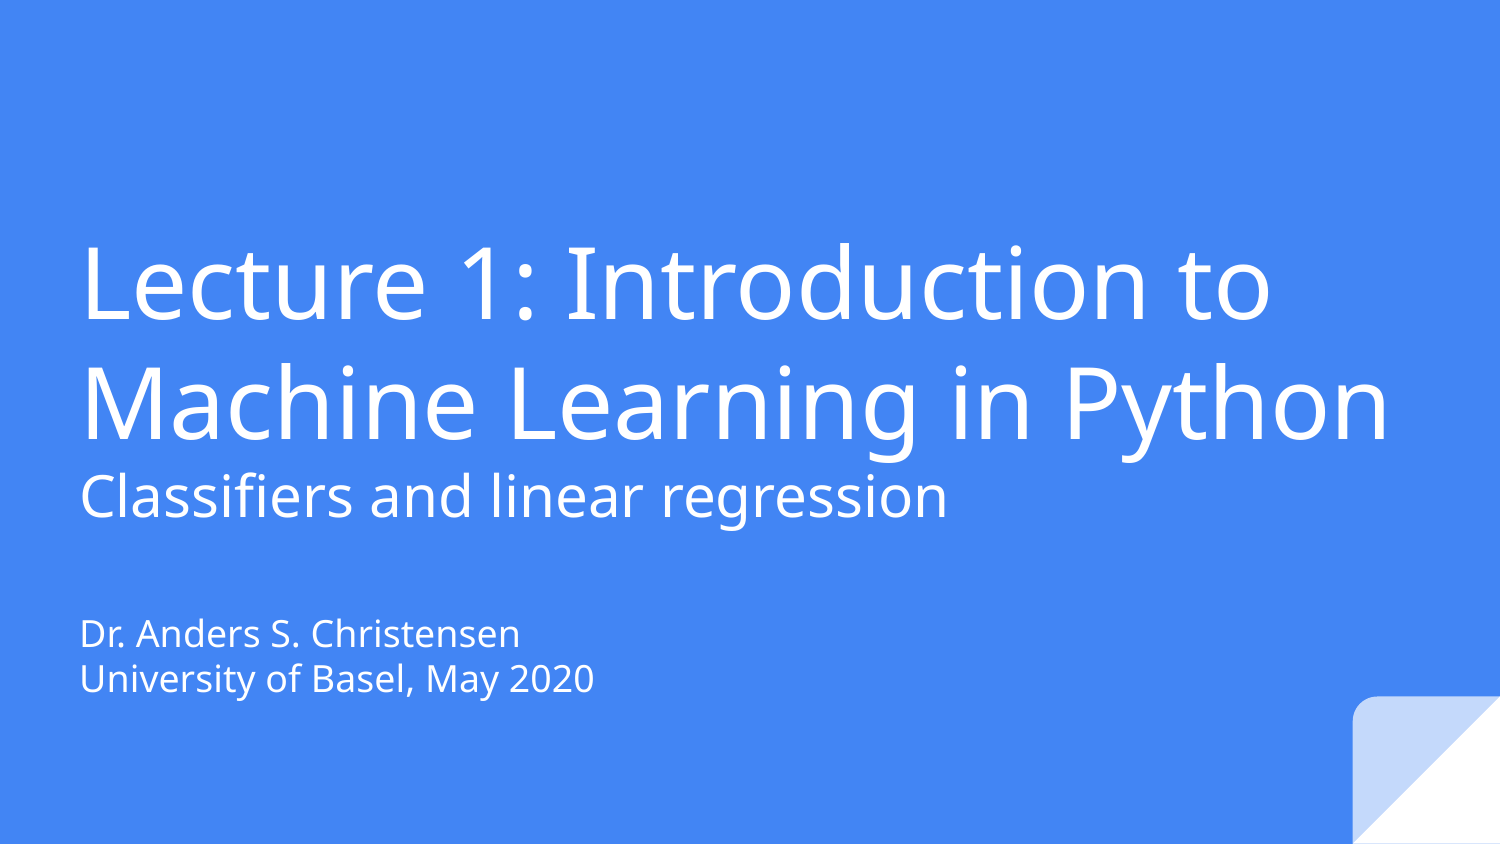

# Lecture 1: Introduction to Machine Learning in Python Classifiers and linear regression
Dr. Anders S. Christensen
University of Basel, May 2020